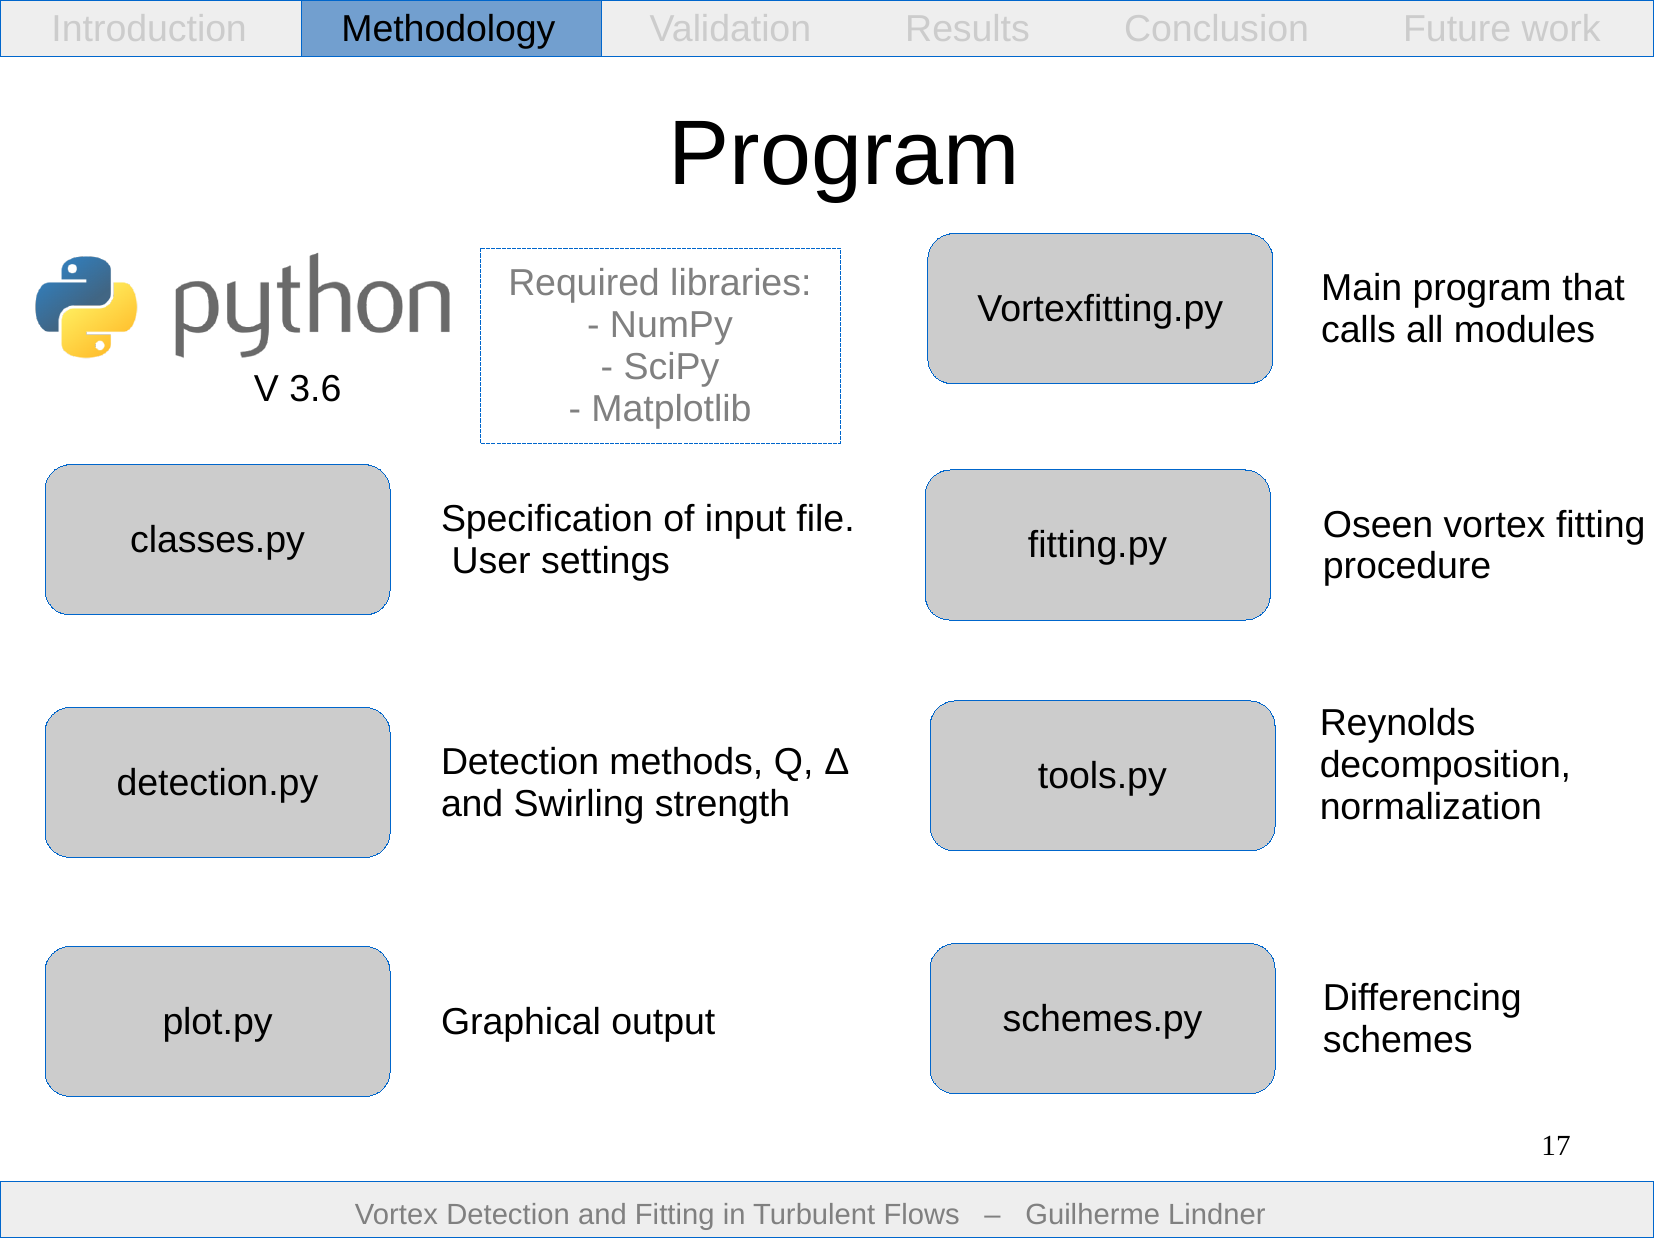

Introduction Methodology Validation Results Conclusion Future work
# Program
Vortexfitting.py
Required libraries:
- NumPy
- SciPy
- Matplotlib
Main program that
calls all modules
V 3.6
classes.py
fitting.py
Specification of input file.
 User settings
Oseen vortex fitting
procedure
Reynolds decomposition,
normalization
tools.py
detection.py
Detection methods, Q, Δ
and Swirling strength
schemes.py
plot.py
Differencing
schemes
Graphical output
17
Vortex Detection and Fitting in Turbulent Flows – Guilherme Lindner